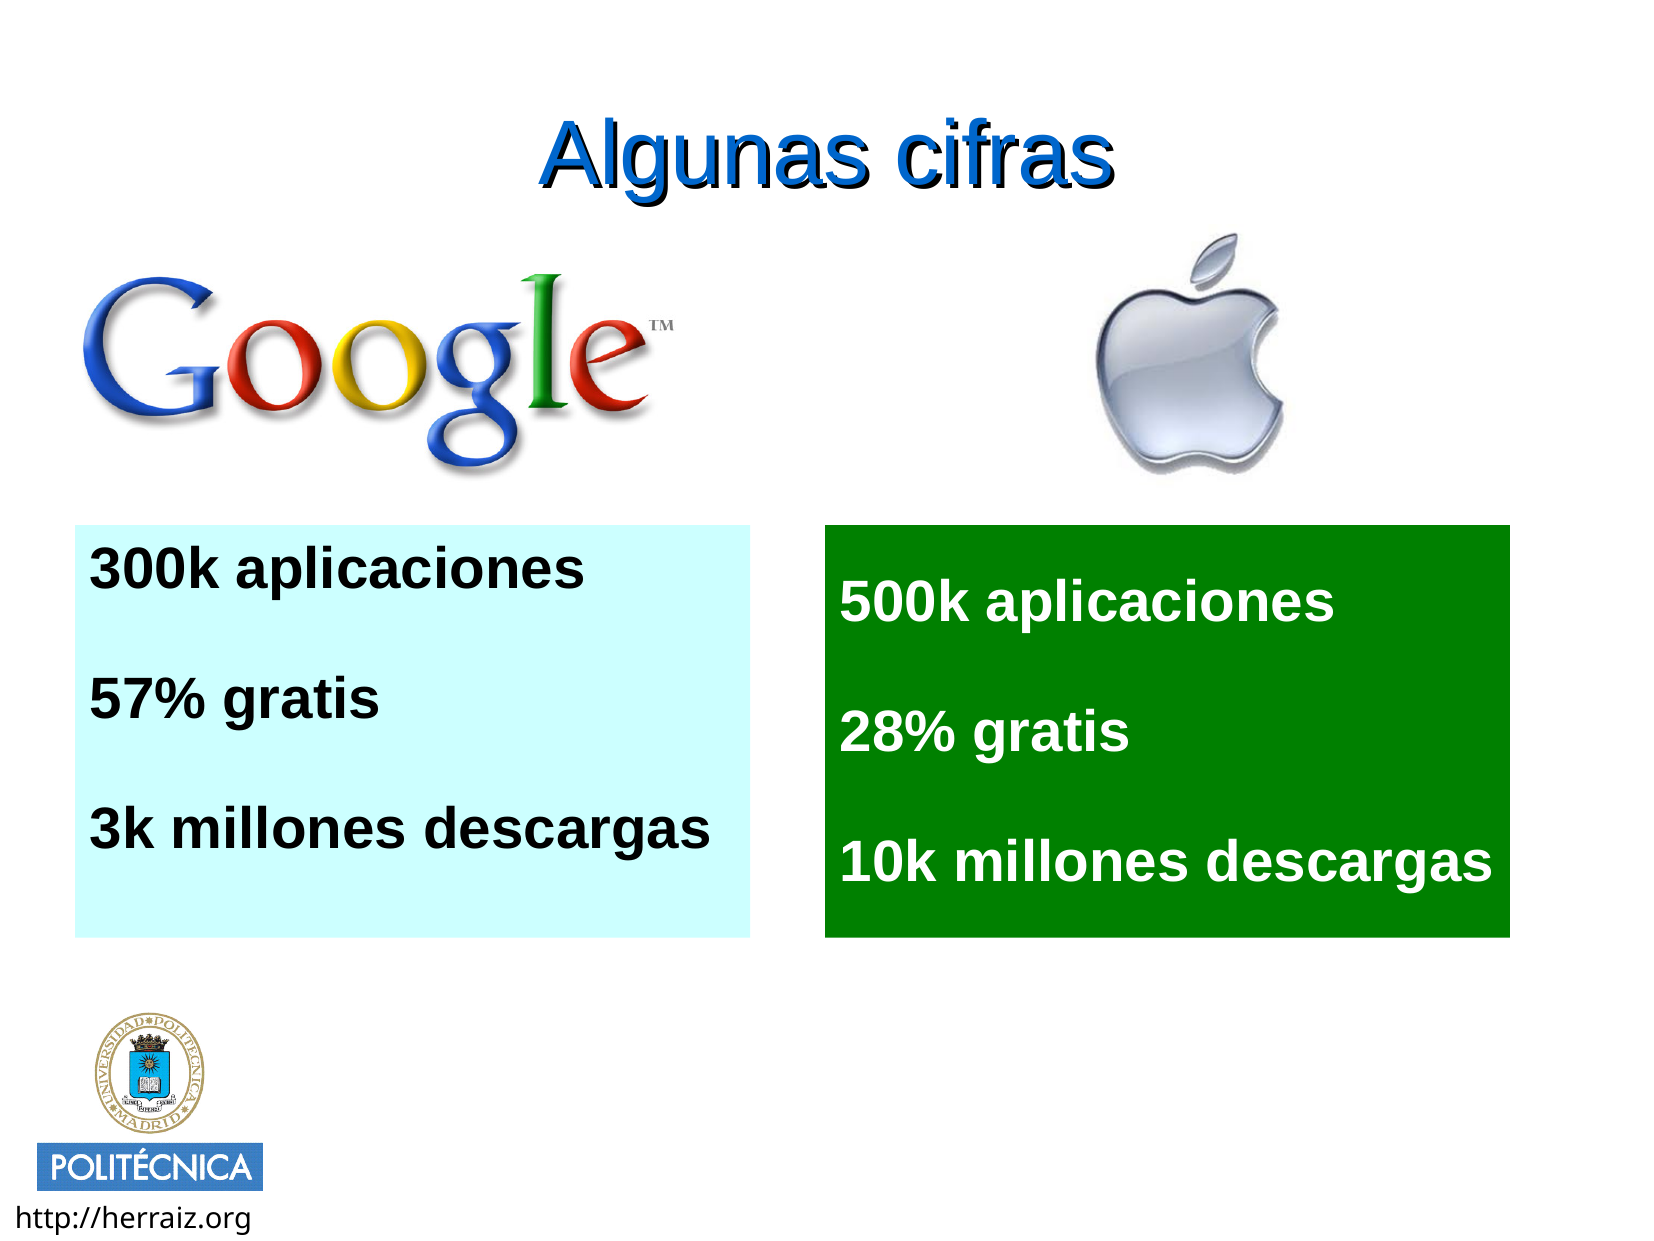

# Algunas cifras
300k aplicaciones
57% gratis
3k millones descargas
500k aplicaciones
28% gratis
10k millones descargas